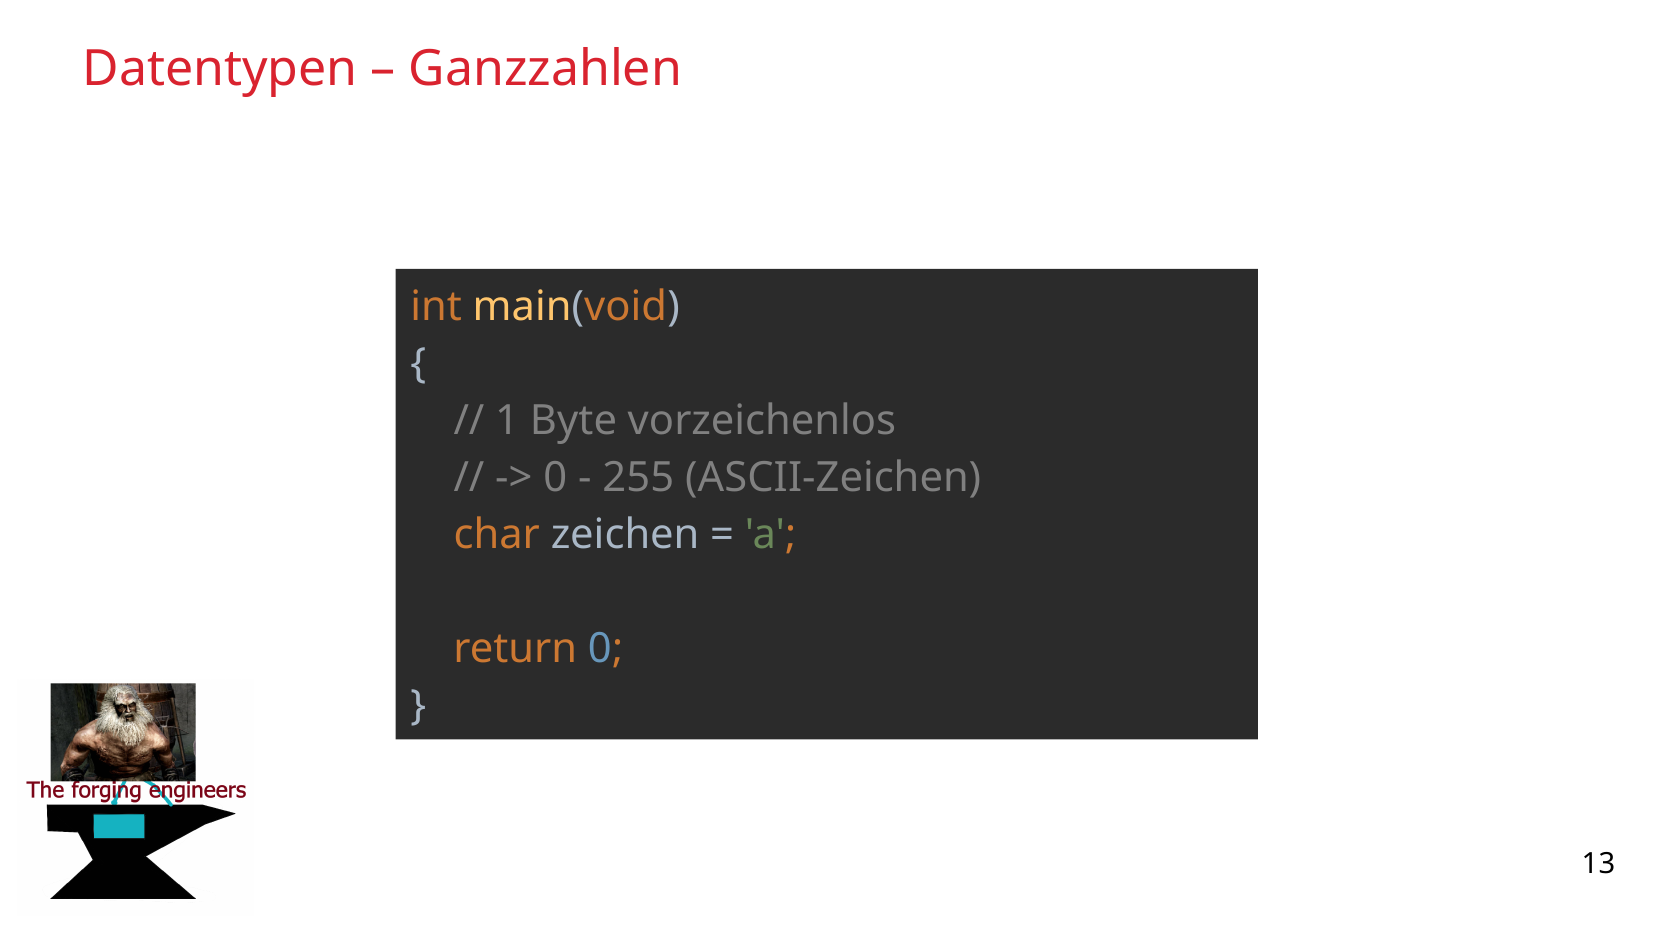

# Datentypen – Ganzzahlen
int main(void)
{
 // 1 Byte vorzeichenlos
 // -> 0 - 255 (ASCII-Zeichen)
 char zeichen = 'a';
 return 0;
}